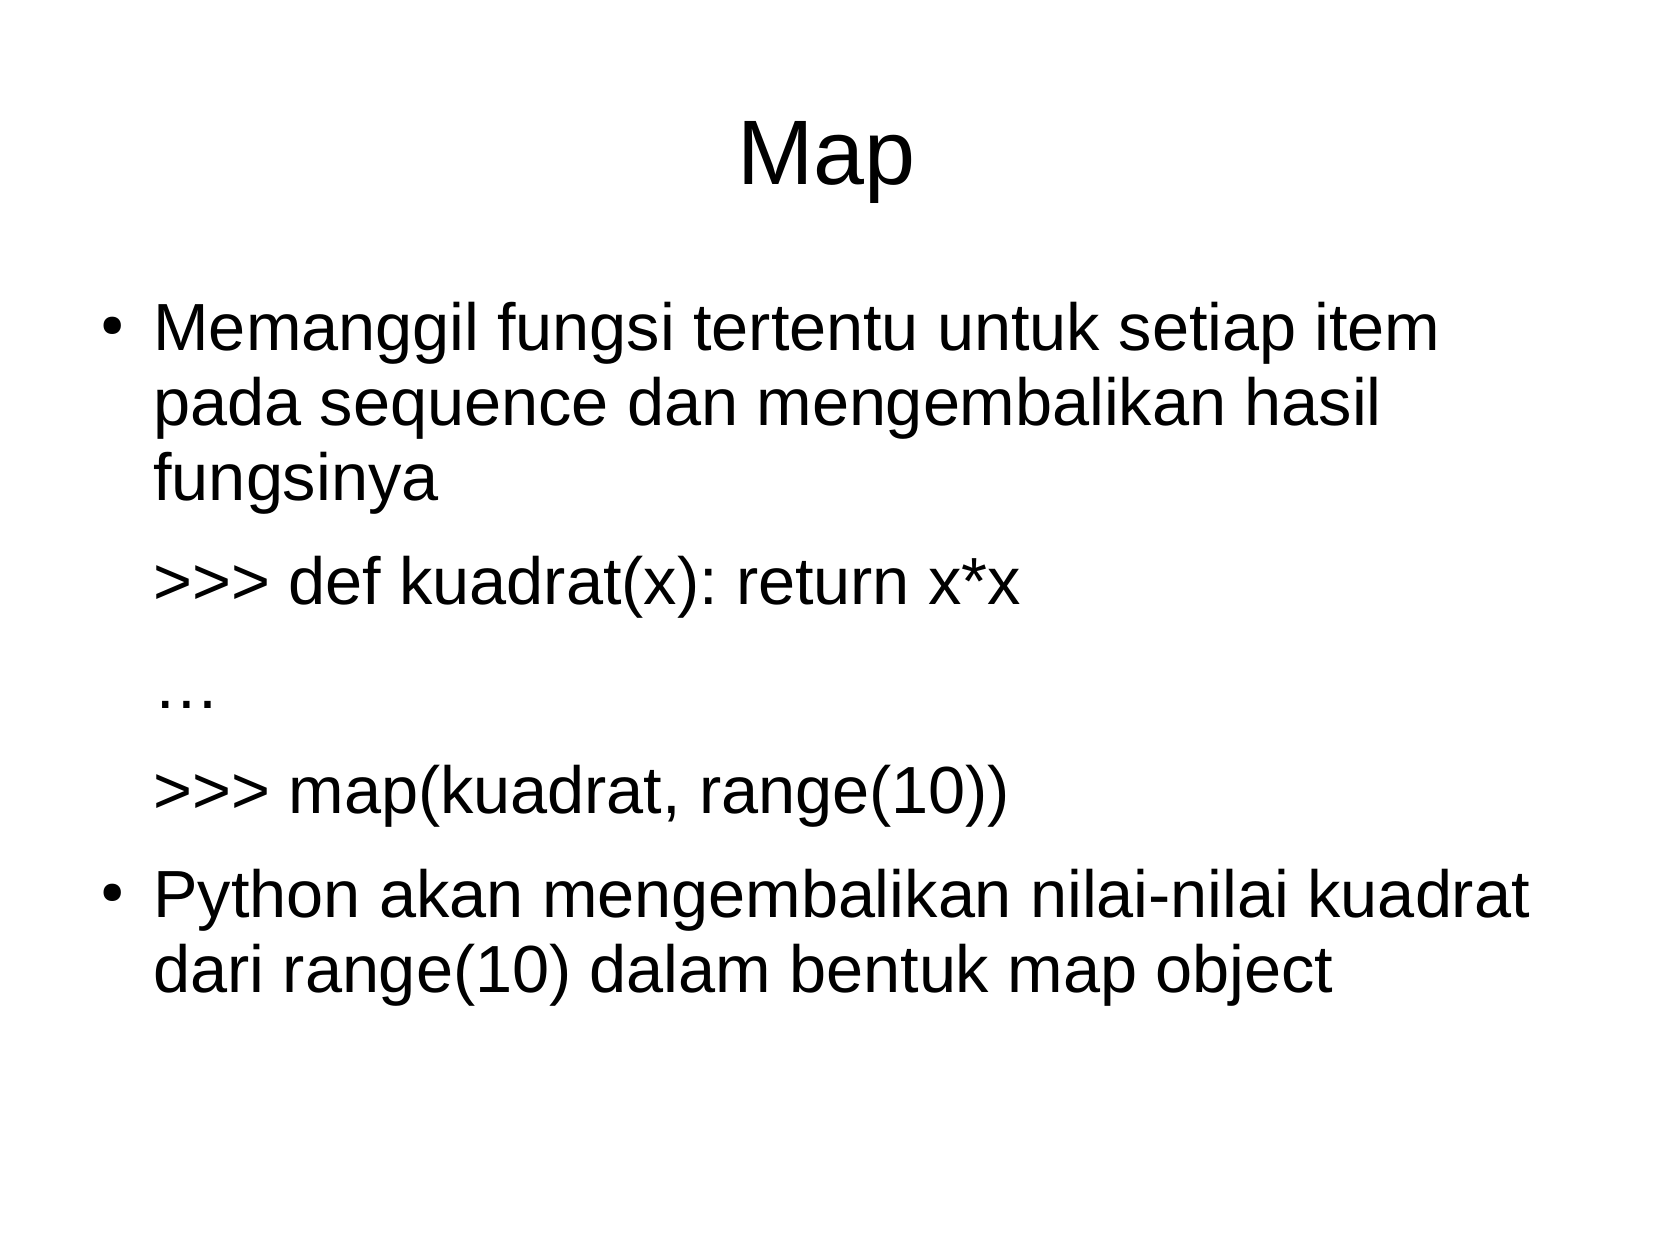

# Map
Memanggil fungsi tertentu untuk setiap item pada sequence dan mengembalikan hasil fungsinya
>>> def kuadrat(x): return x*x
…
>>> map(kuadrat, range(10))
Python akan mengembalikan nilai-nilai kuadrat dari range(10) dalam bentuk map object